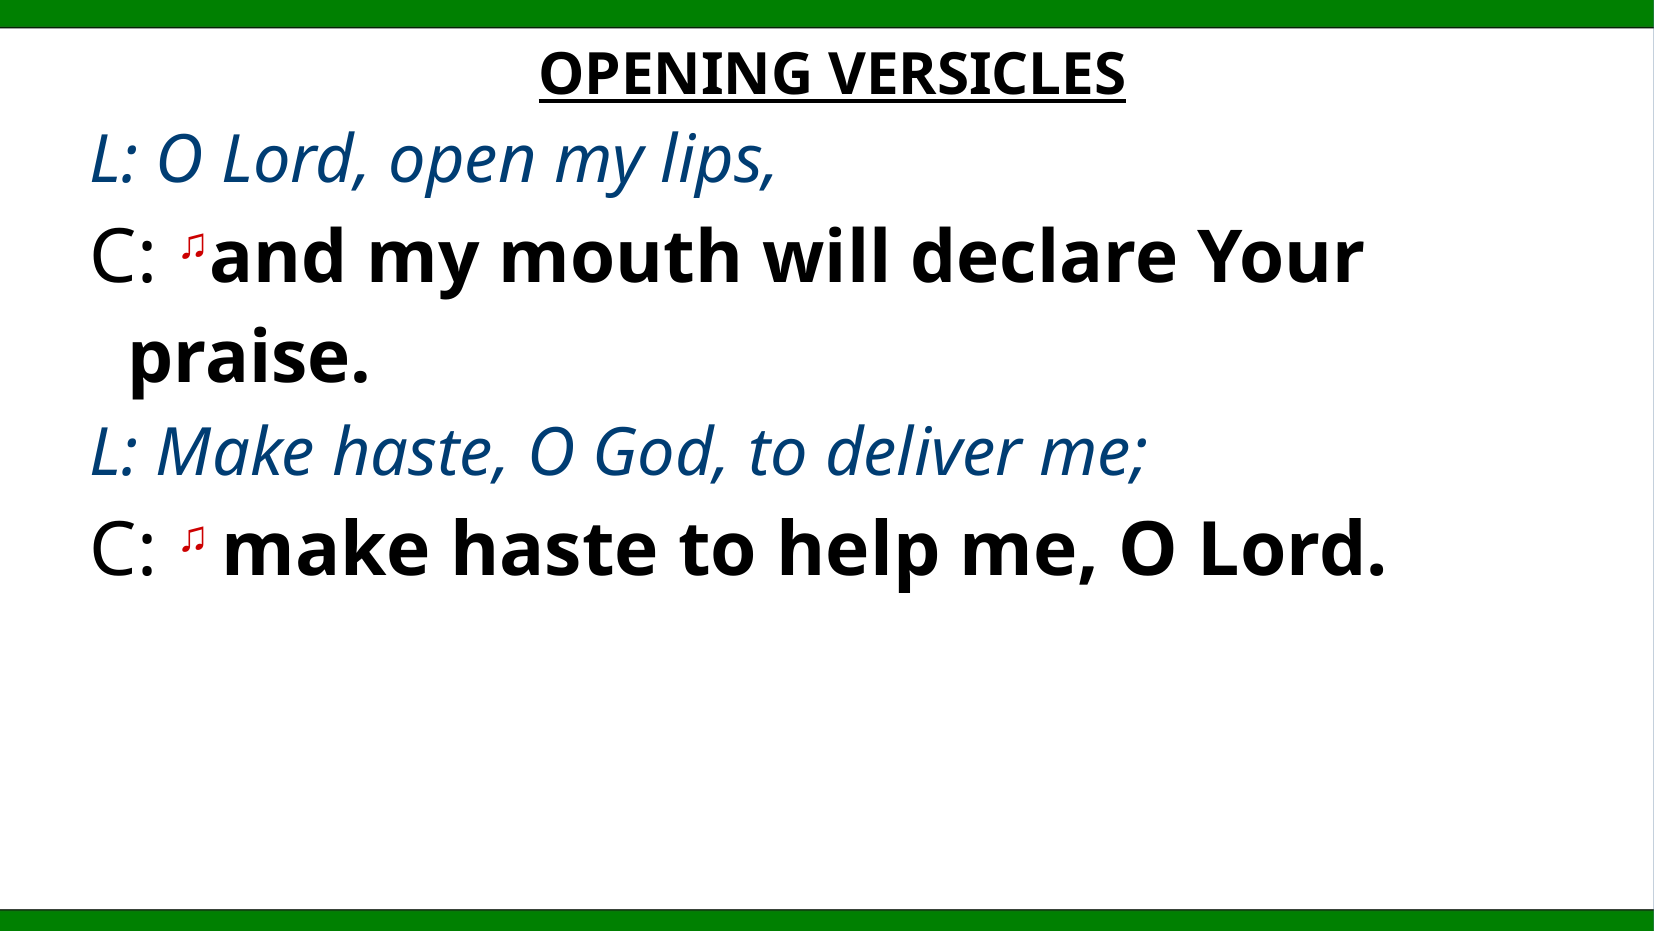

OPENING VERSICLES
L: O Lord, open my lips,
C: ♫and my mouth will declare Your praise.
L: Make haste, O God, to deliver me;
C: ♫ make haste to help me, O Lord.